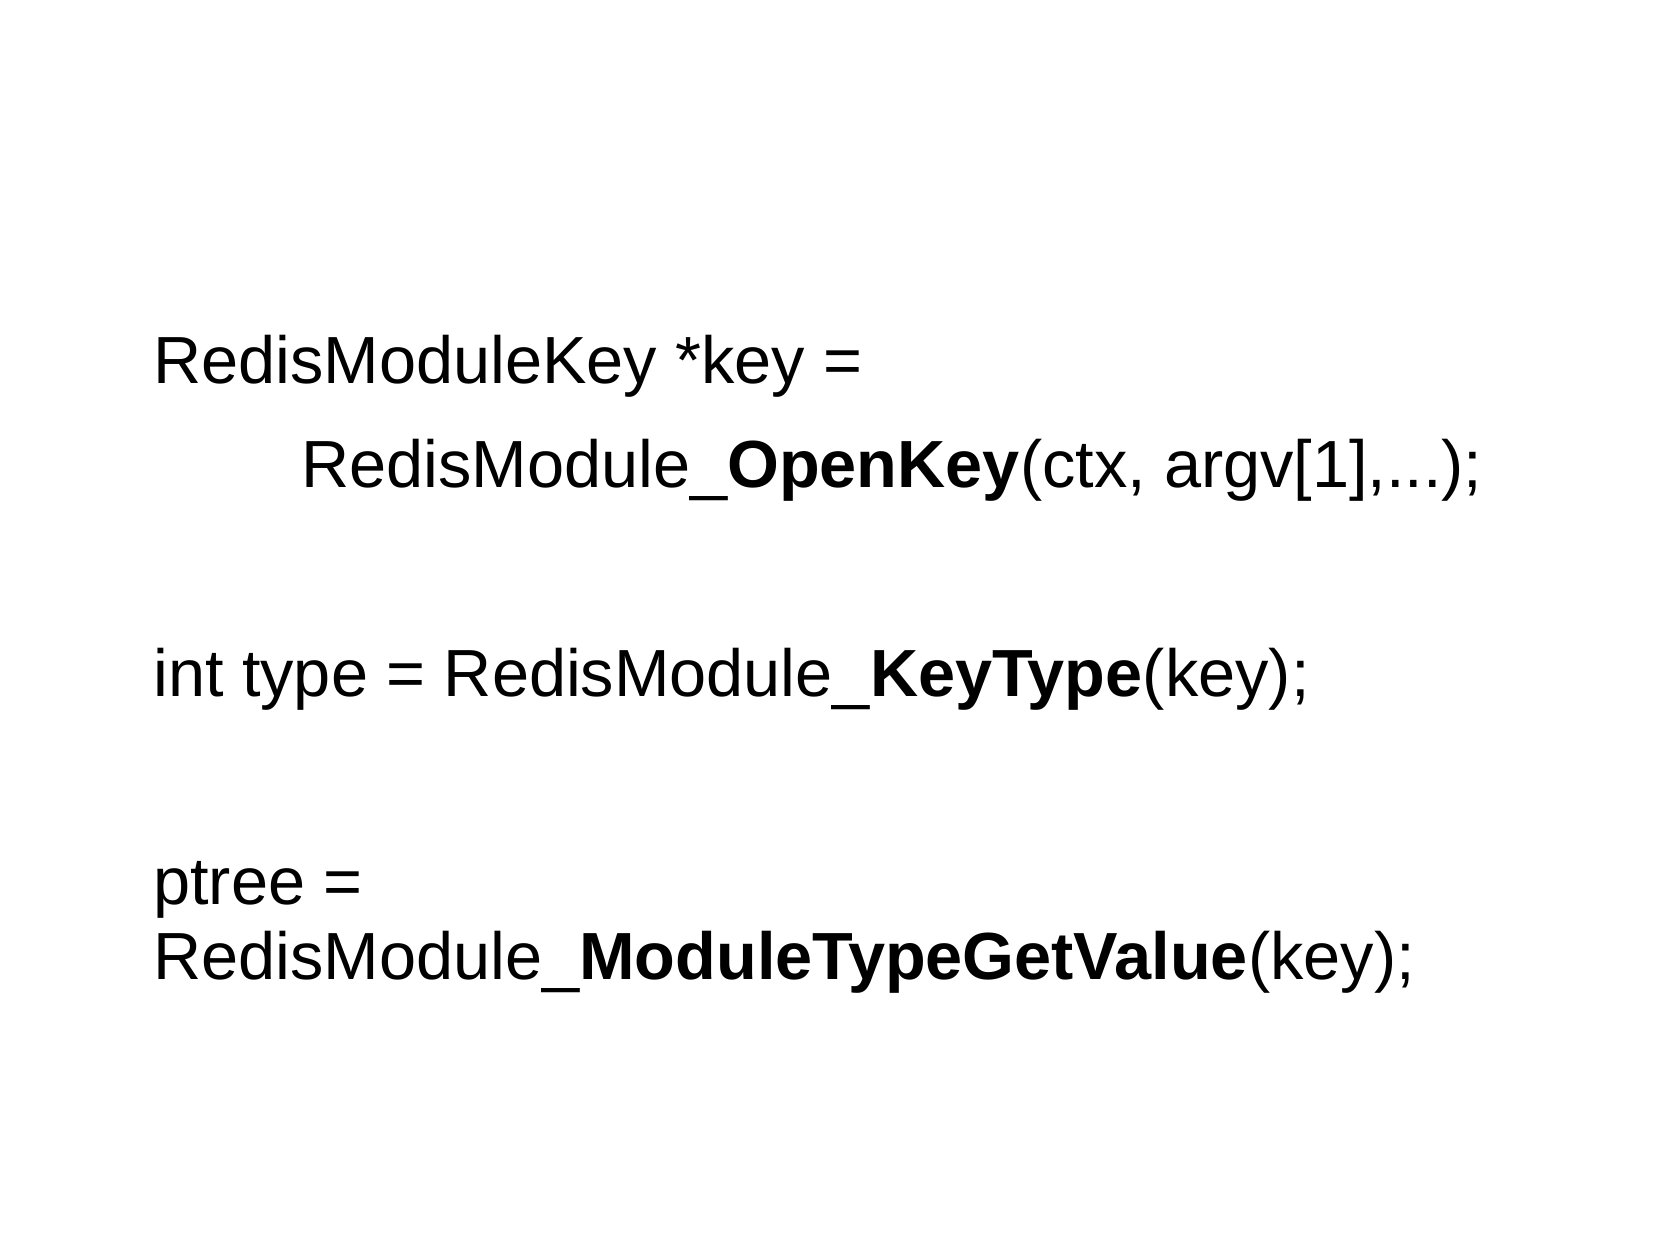

# RedisModuleKey *key =
 RedisModule_OpenKey(ctx, argv[1],...);
int type = RedisModule_KeyType(key);
ptree = RedisModule_ModuleTypeGetValue(key);